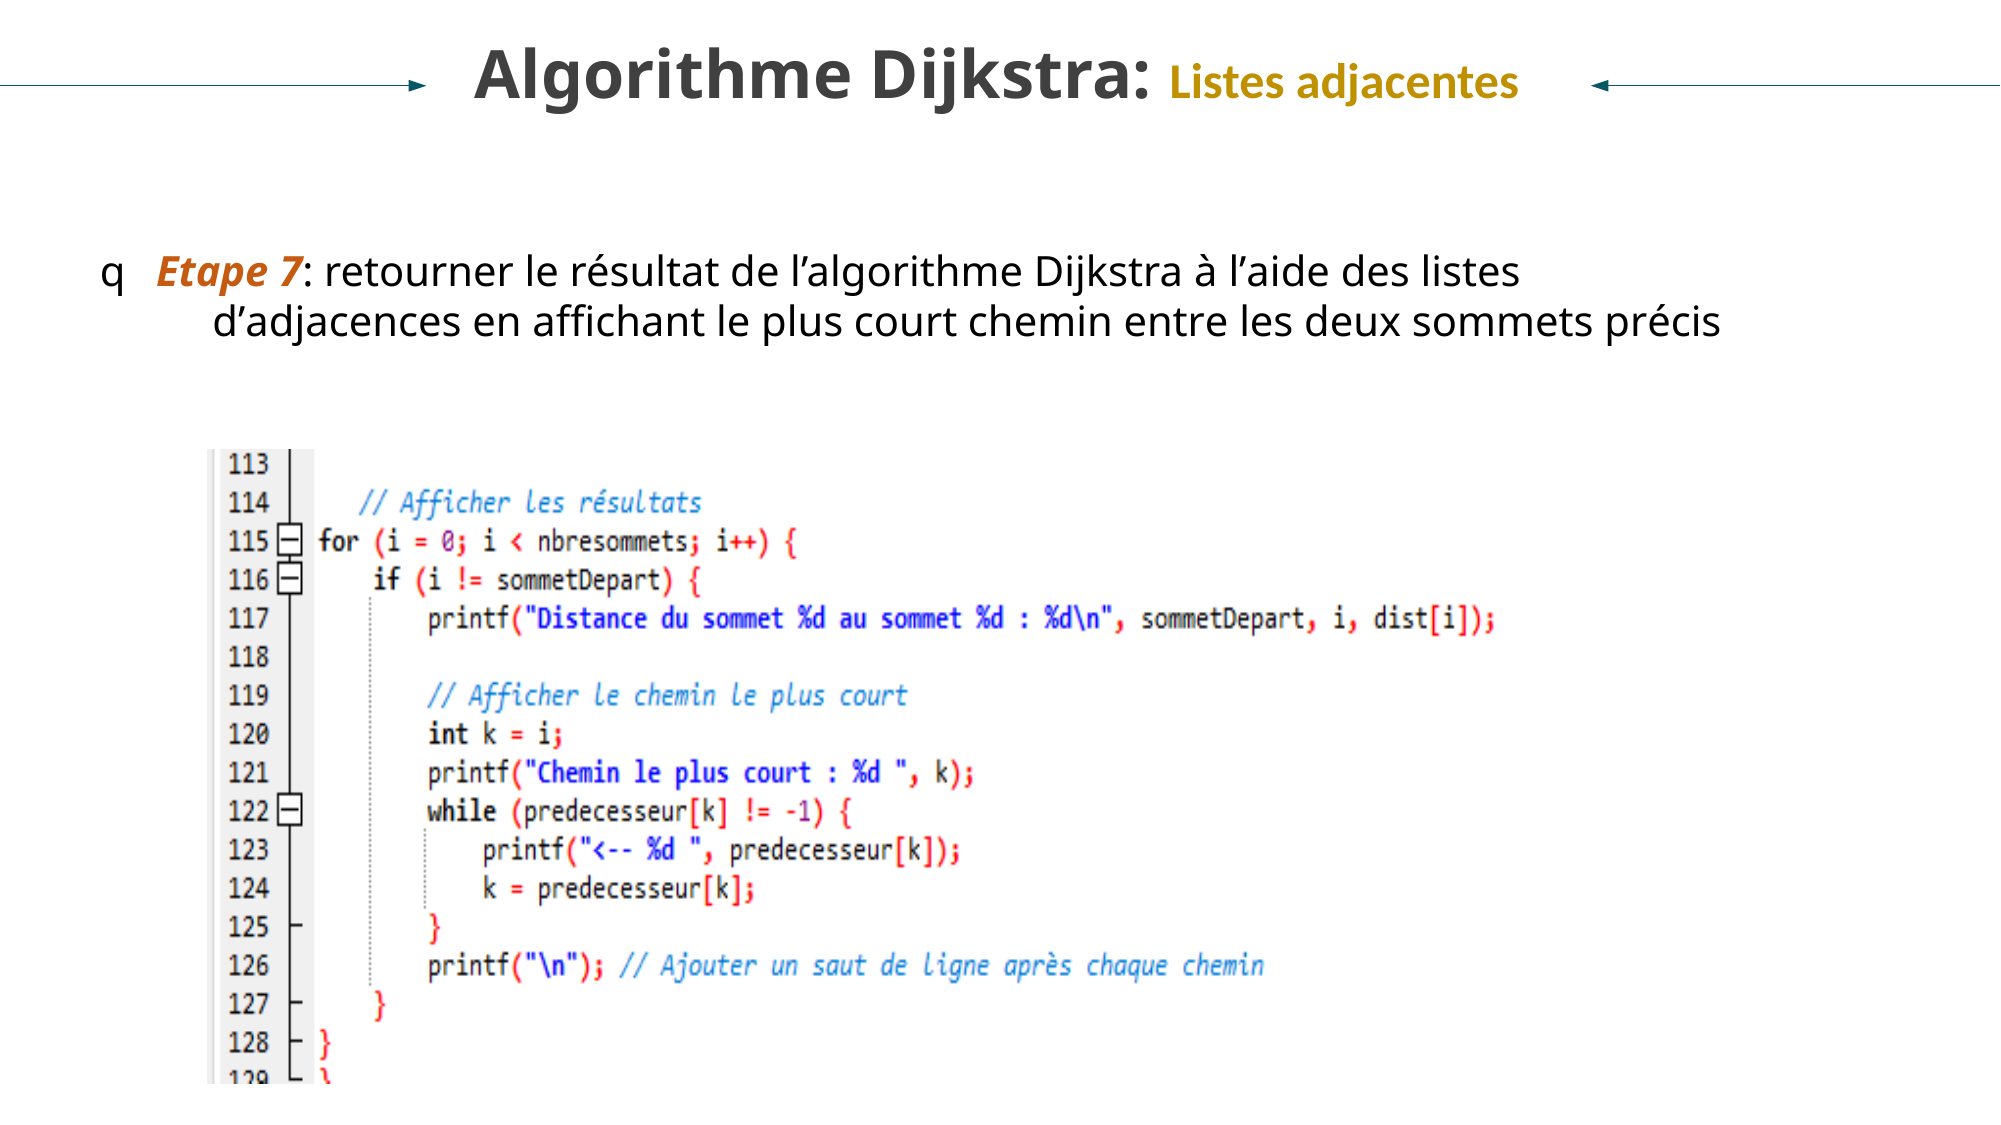

Algorithme Dijkstra: Listes adjacentes
# Analyse du projet : diapositive 3
Etape 7: retourner le résultat de l’algorithme Dijkstra à l’aide des listes d’adjacences en affichant le plus court chemin entre les deux sommets précis